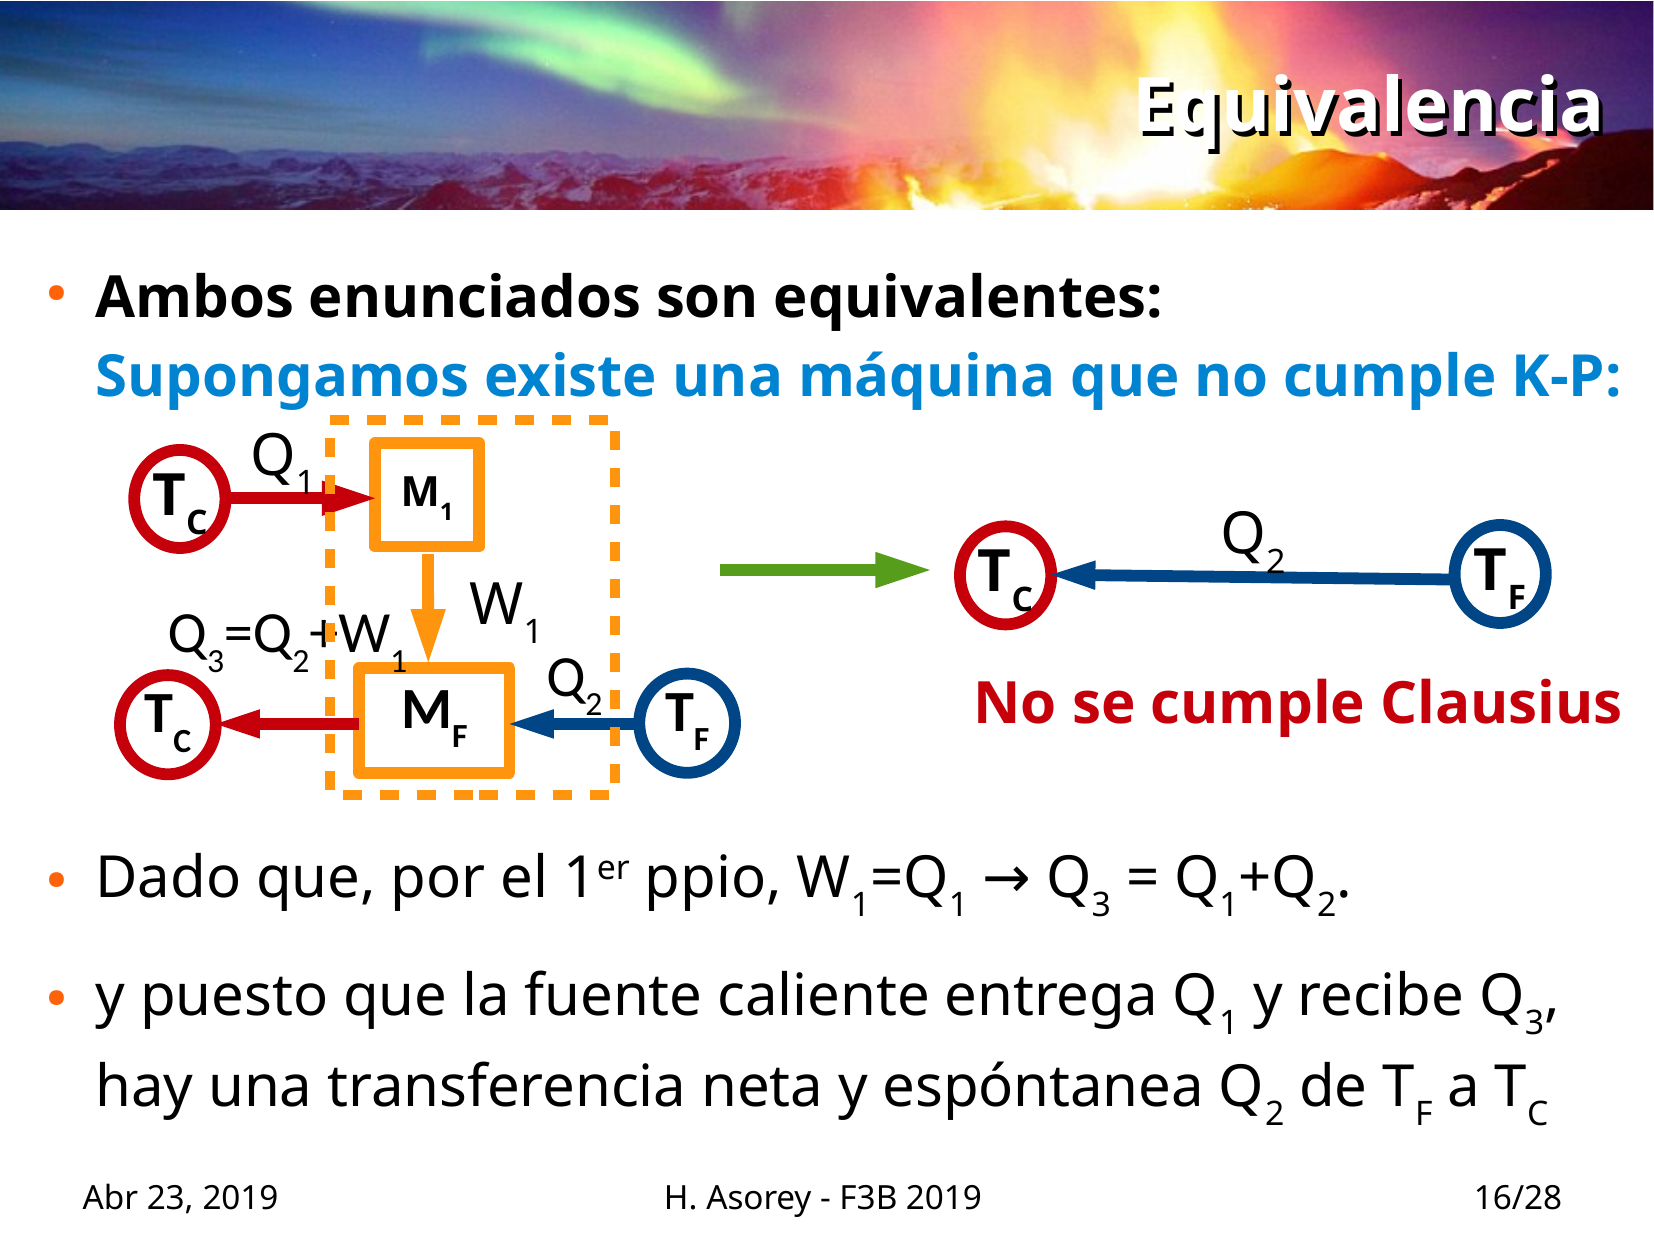

# Equivalencia
Ambos enunciados son equivalentes:
Supongamos existe una máquina que no cumple K-P:
Dado que, por el 1er ppio, W1=Q1 → Q3 = Q1+Q2.
y puesto que la fuente caliente entrega Q1 y recibe Q3, hay una transferencia neta y espóntanea Q2 de TF a TC
M1
TC
Q1
W1
TF
TC
Q2
No se cumple Clausius
MF
TF
TC
Q3=Q2+W1
Q2
Abr 23, 2019
H. Asorey - F3B 2019
16